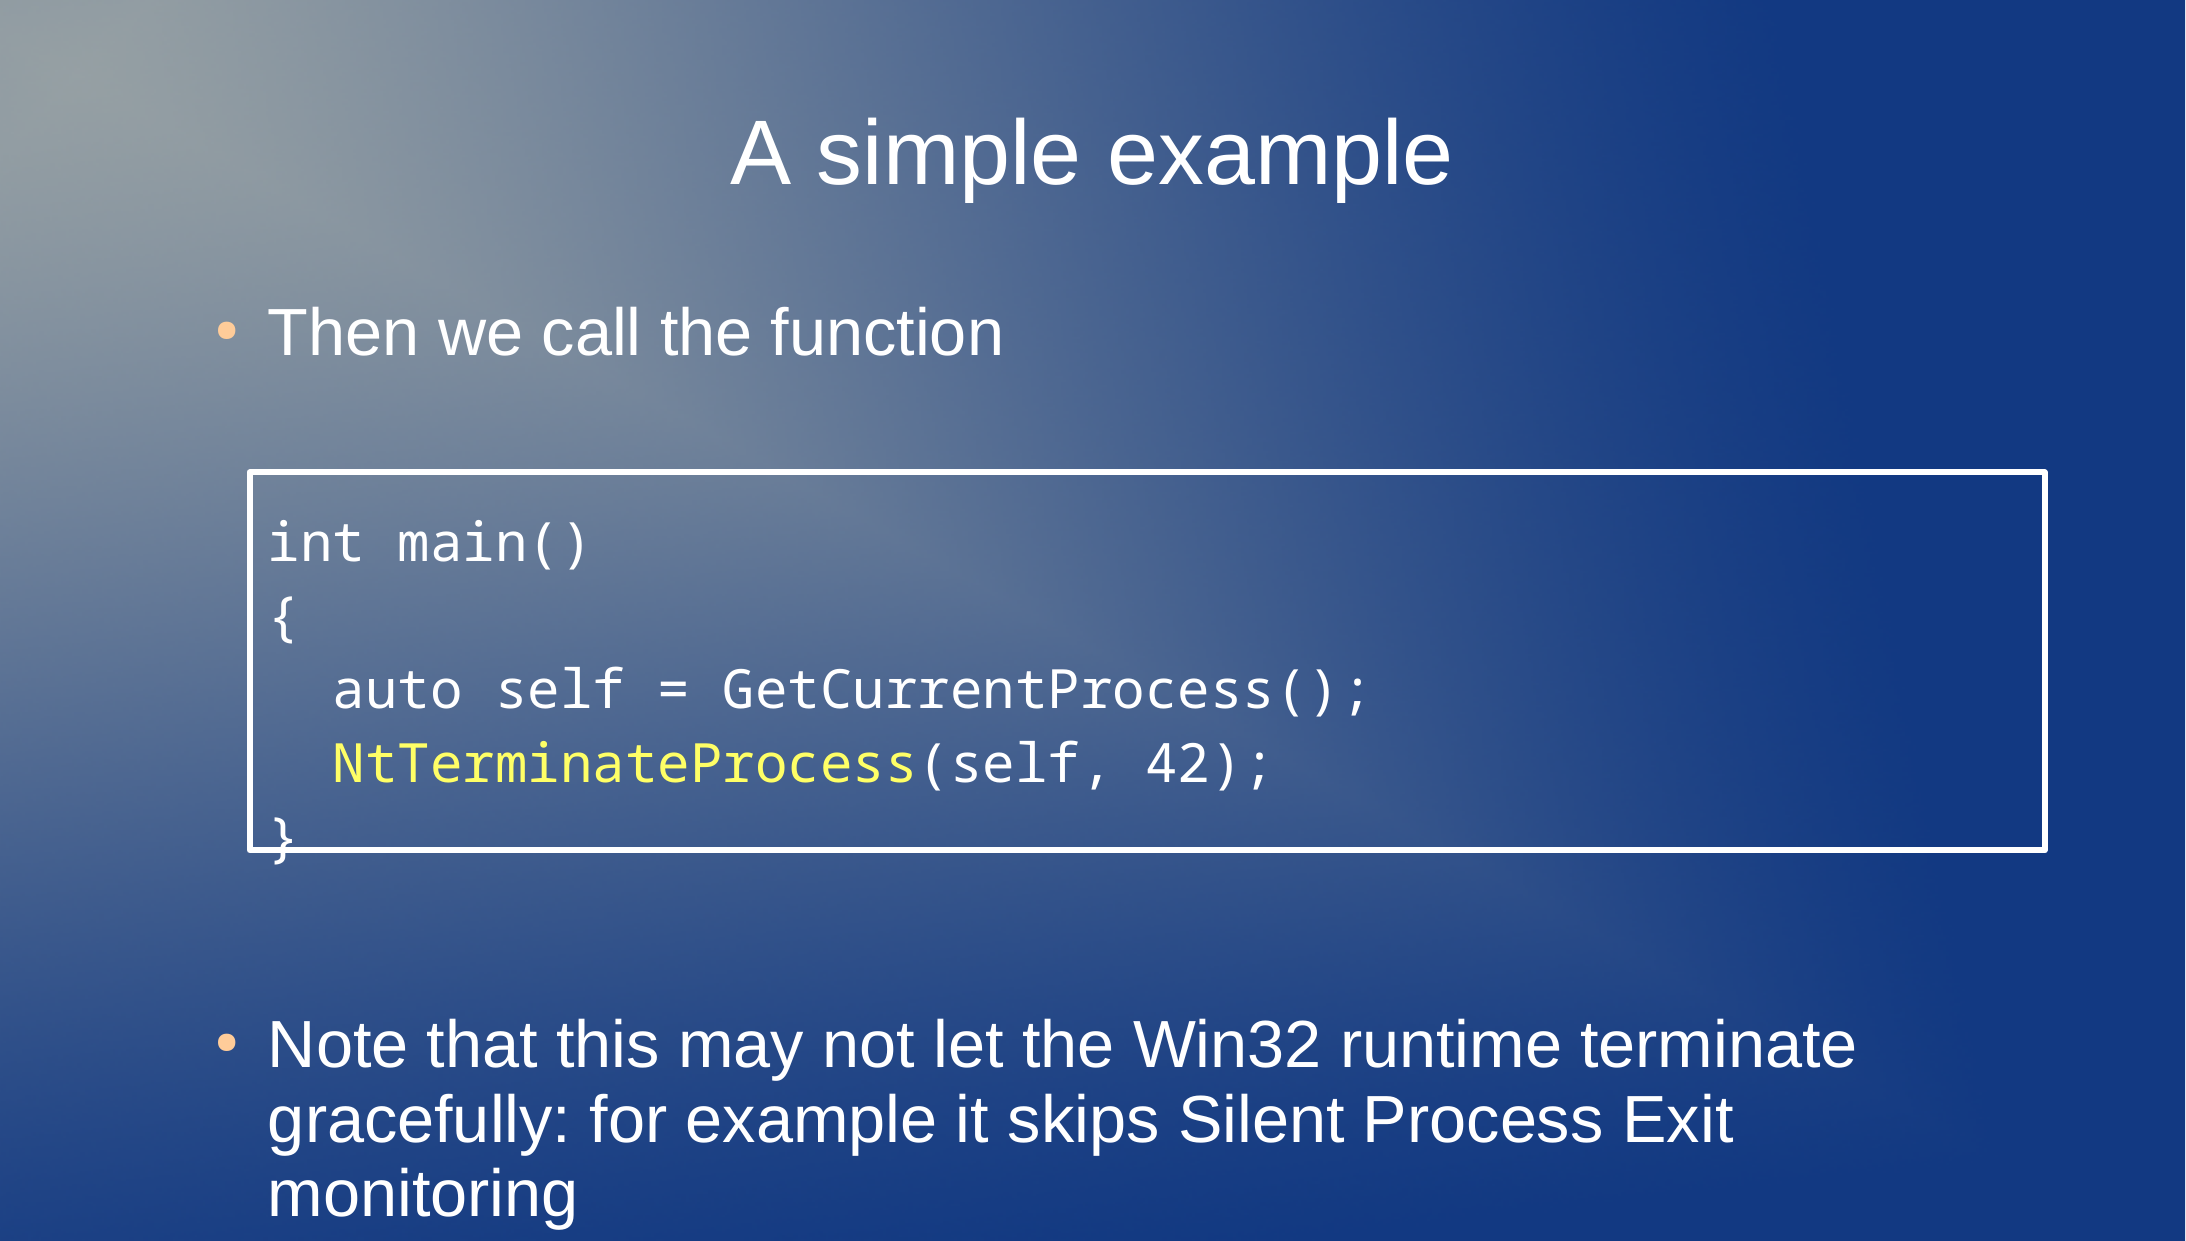

# A simple example
Then we call the function
int main()
{
 auto self = GetCurrentProcess();
 NtTerminateProcess(self, 42);
}
Note that this may not let the Win32 runtime terminate gracefully: for example it skips Silent Process Exit monitoring